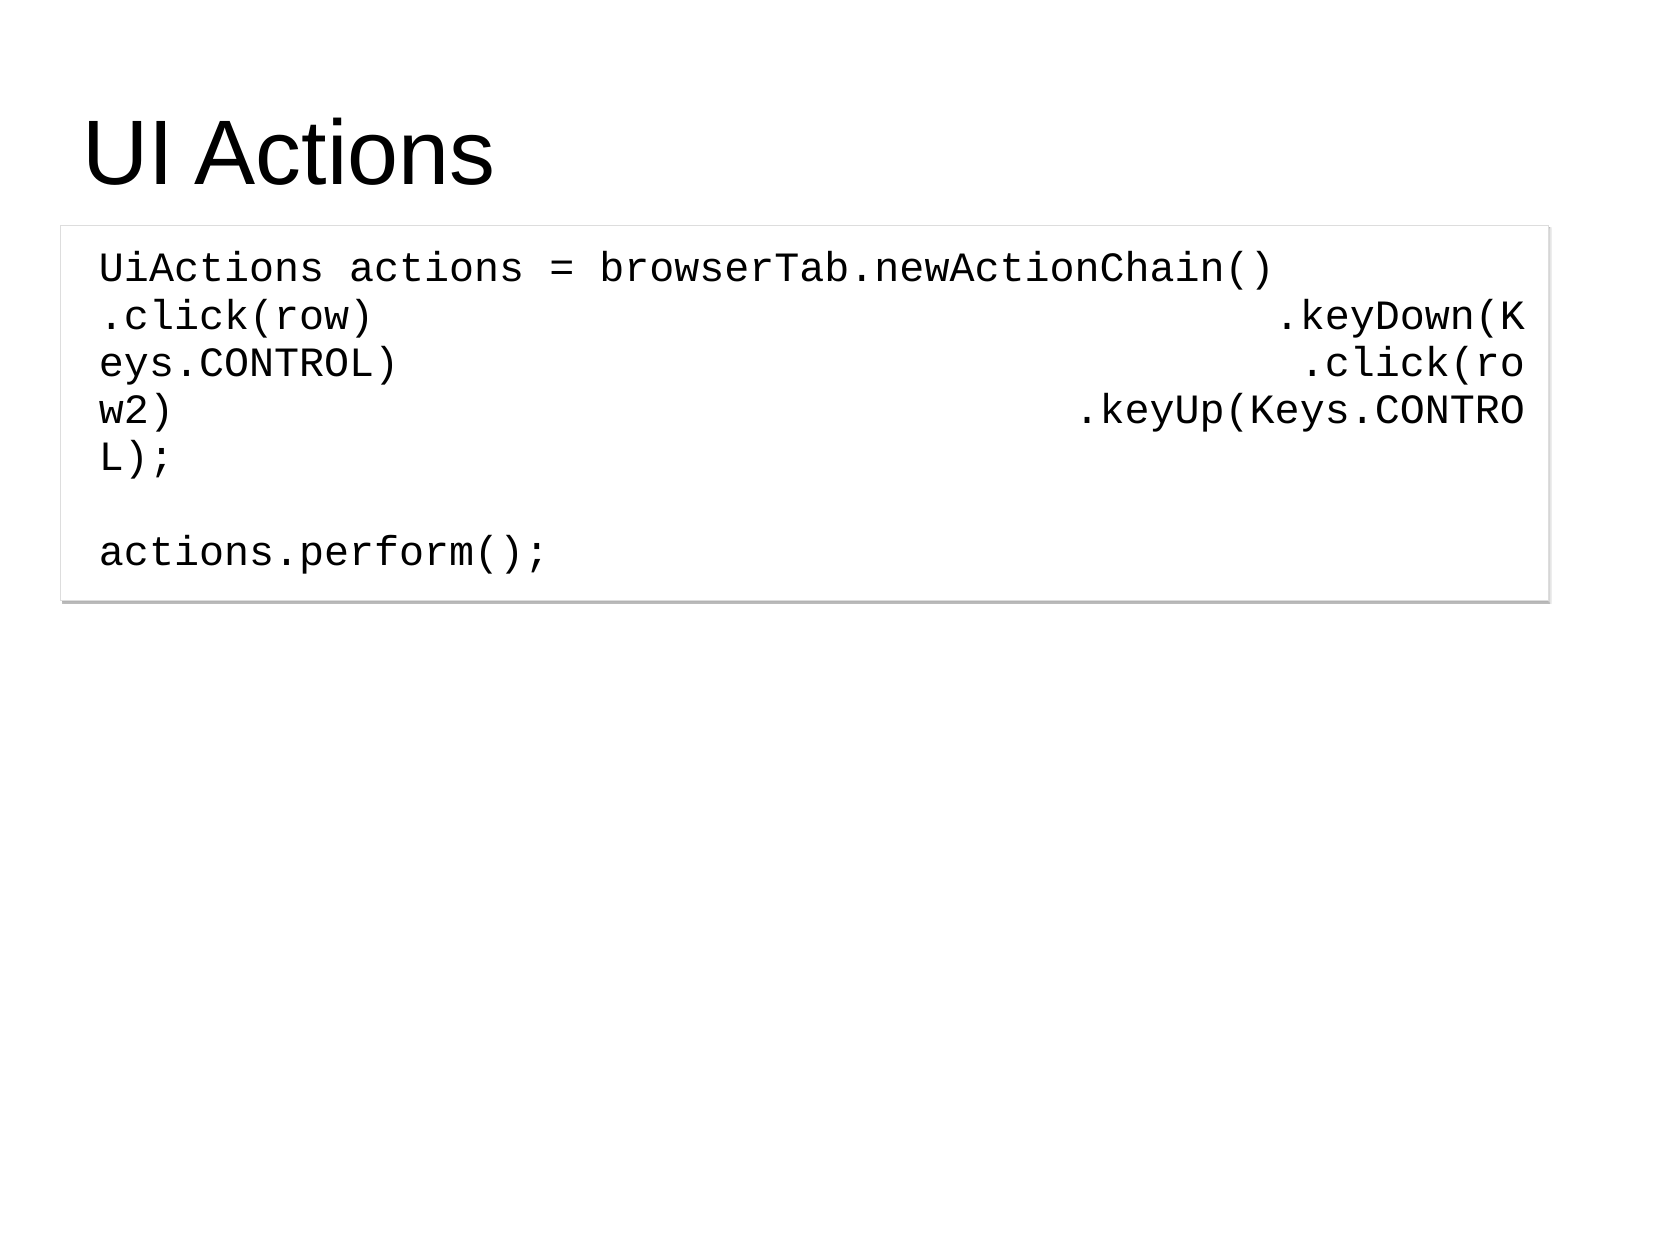

# UI Actions
UiActions actions = browserTab.newActionChain()
.click(row) .keyDown(Keys.CONTROL) .click(row2) .keyUp(Keys.CONTROL);
actions.perform();